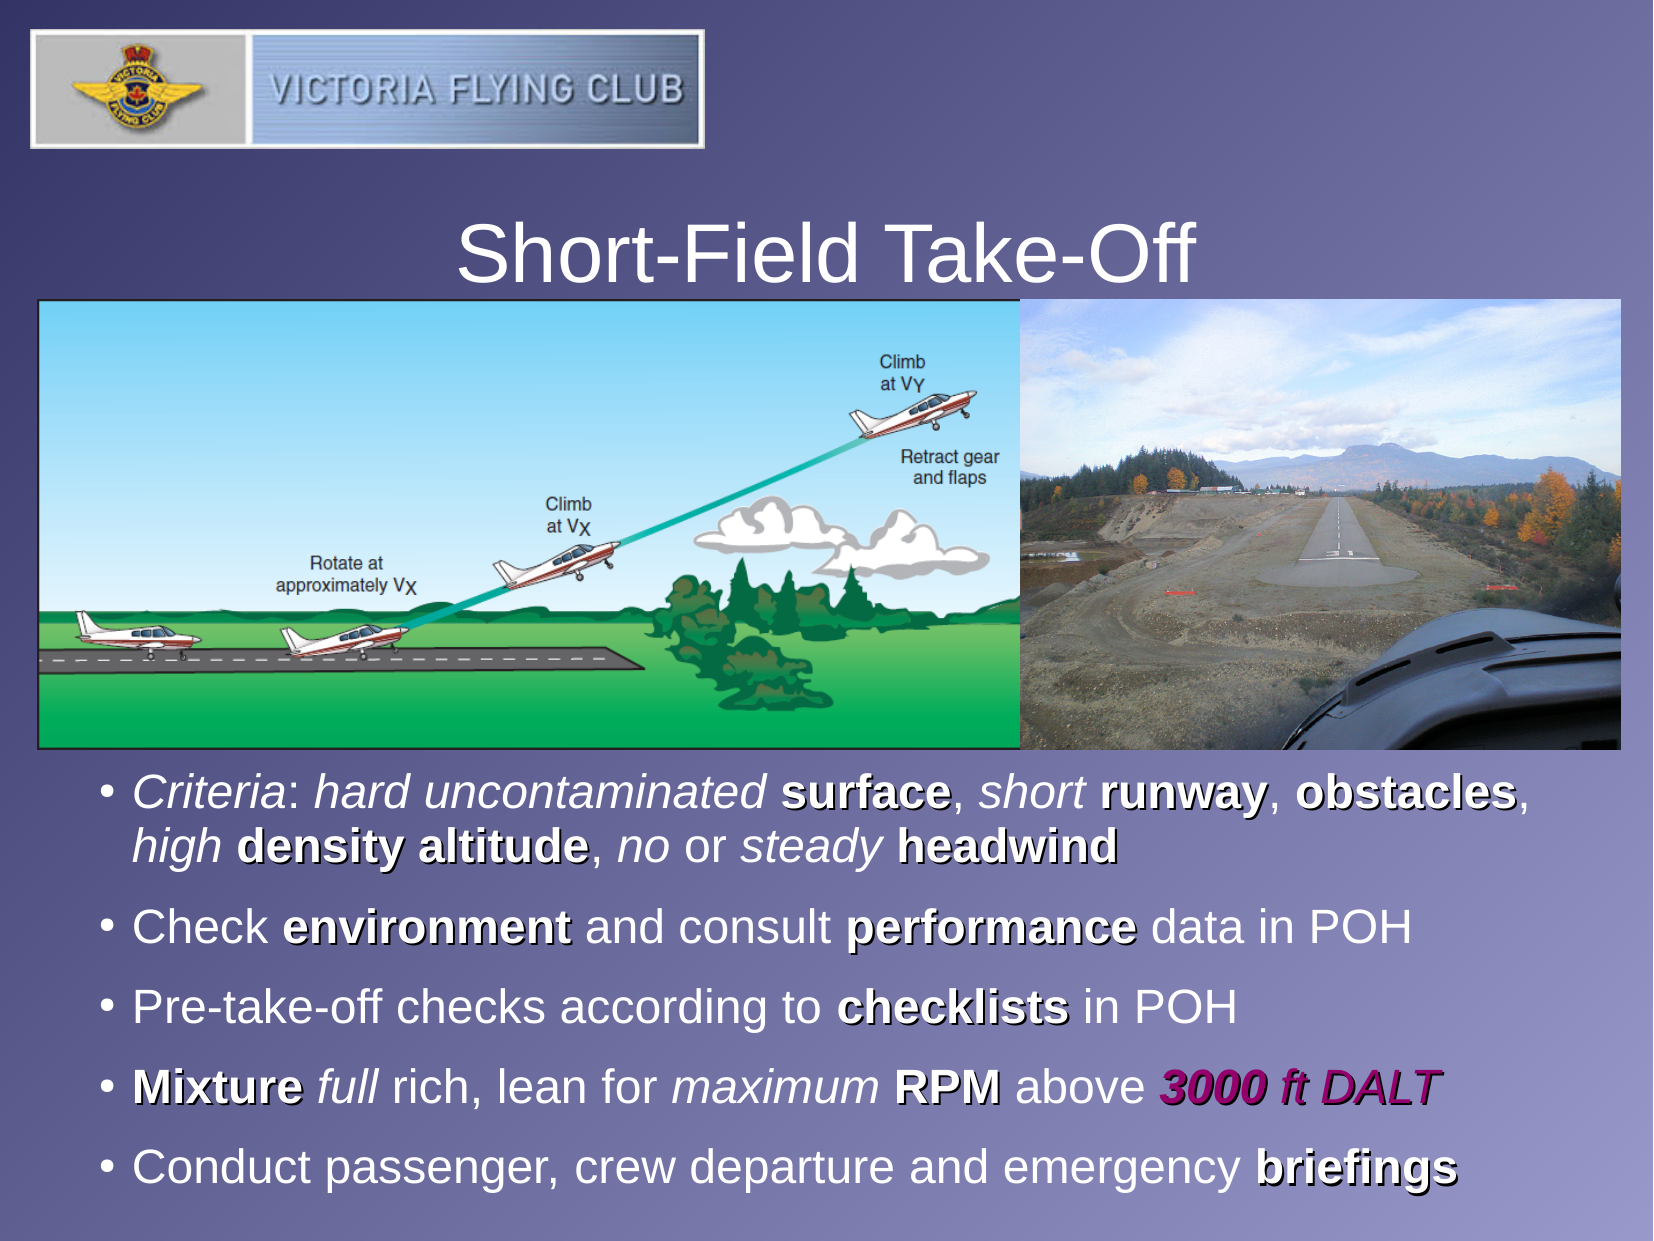

# Short-Field Take-Off
Criteria: hard uncontaminated surface, short runway, obstacles, high density altitude, no or steady headwind
Check environment and consult performance data in POH
Pre-take-off checks according to checklists in POH
Mixture full rich, lean for maximum RPM above 3000 ft DALT
Conduct passenger, crew departure and emergency briefings